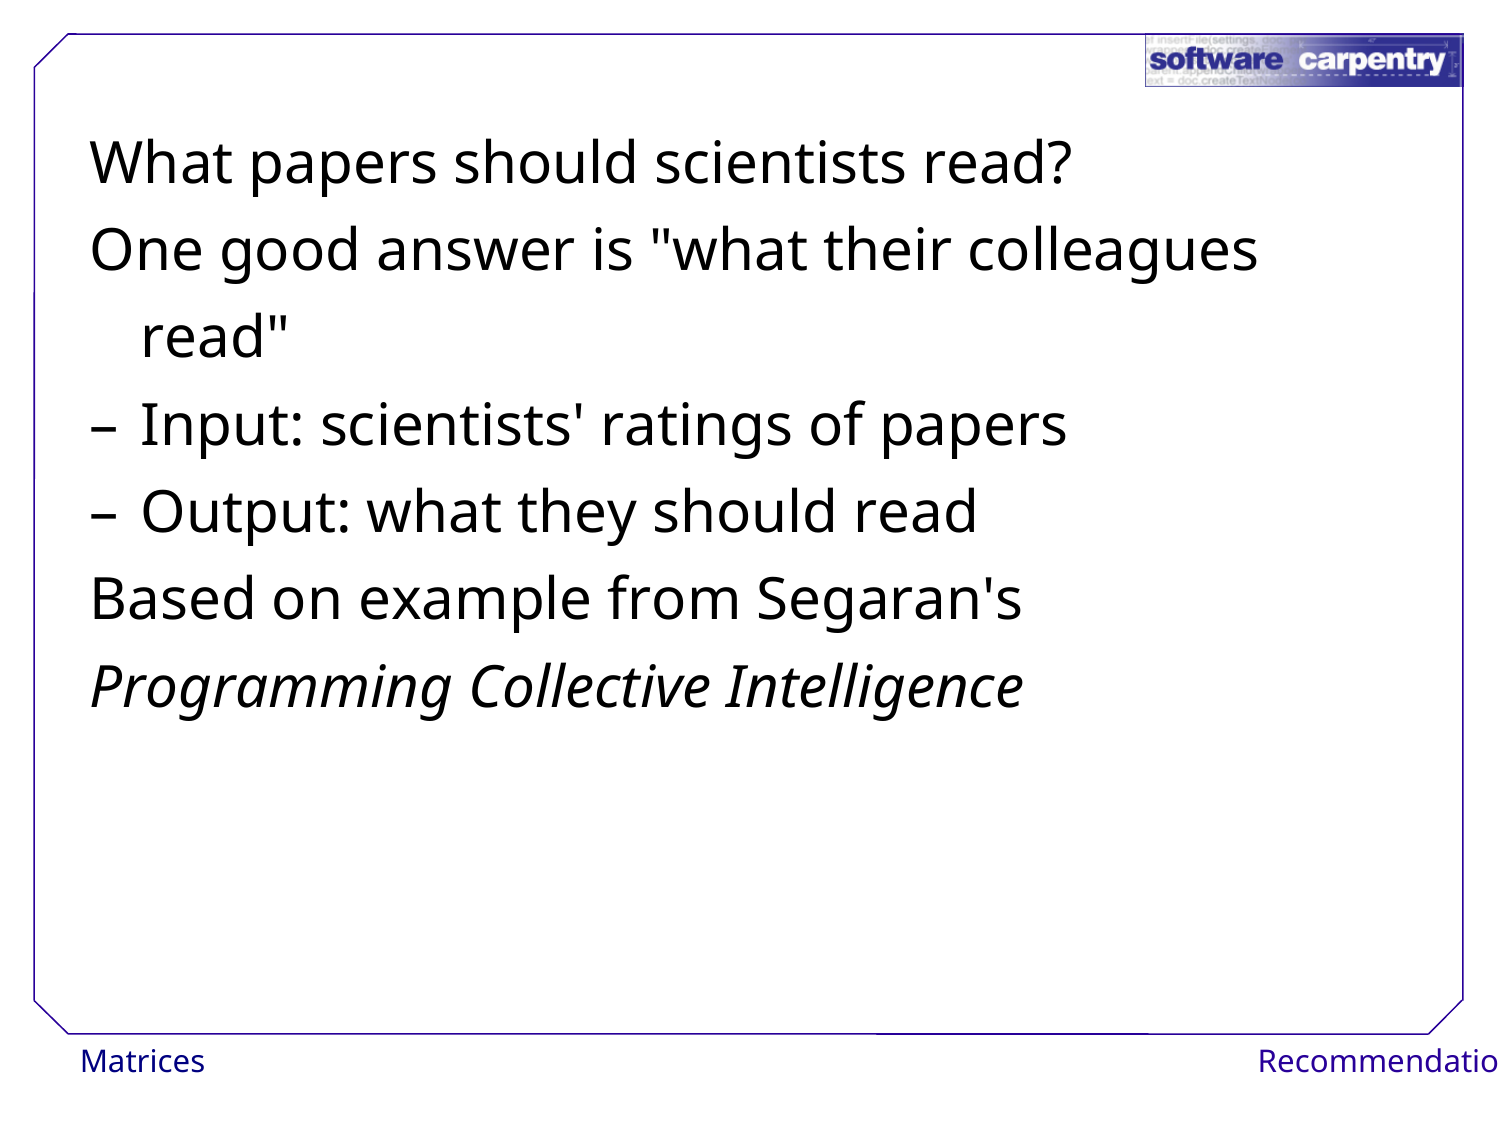

# What papers should scientists read?
One good answer is "what their colleagues read"
–	Input: scientists' ratings of papers
–	Output: what they should read
Based on example from Segaran's
Programming Collective Intelligence